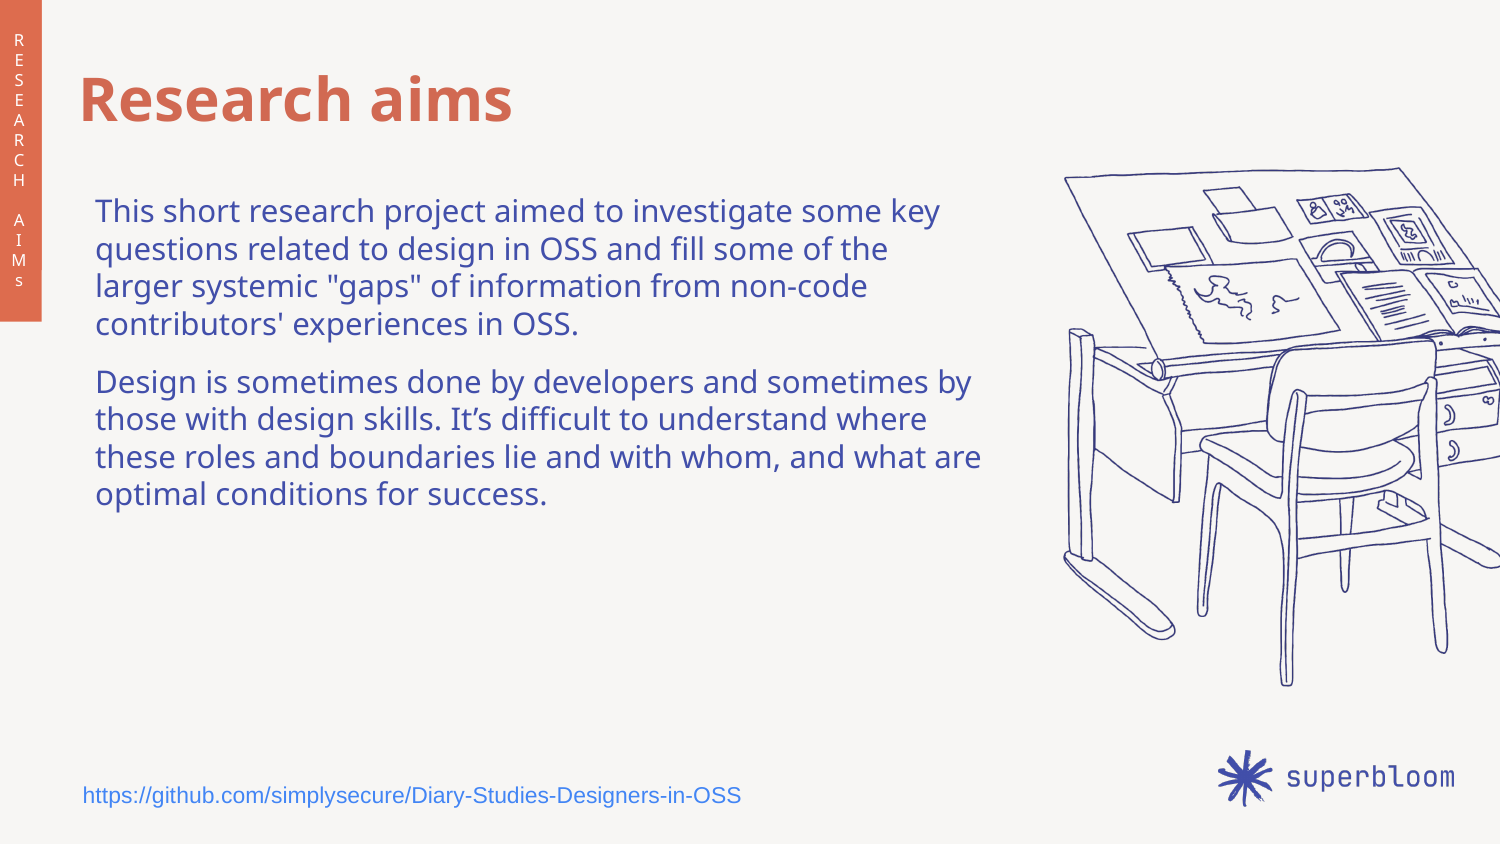

Research aims
R
E
S
E
A
R
C
H
A
I
M
s
This short research project aimed to investigate some key questions related to design in OSS and fill some of the larger systemic "gaps" of information from non-code contributors' experiences in OSS.
Design is sometimes done by developers and sometimes by those with design skills. It’s difficult to understand where these roles and boundaries lie and with whom, and what are optimal conditions for success.
https://github.com/simplysecure/Diary-Studies-Designers-in-OSS